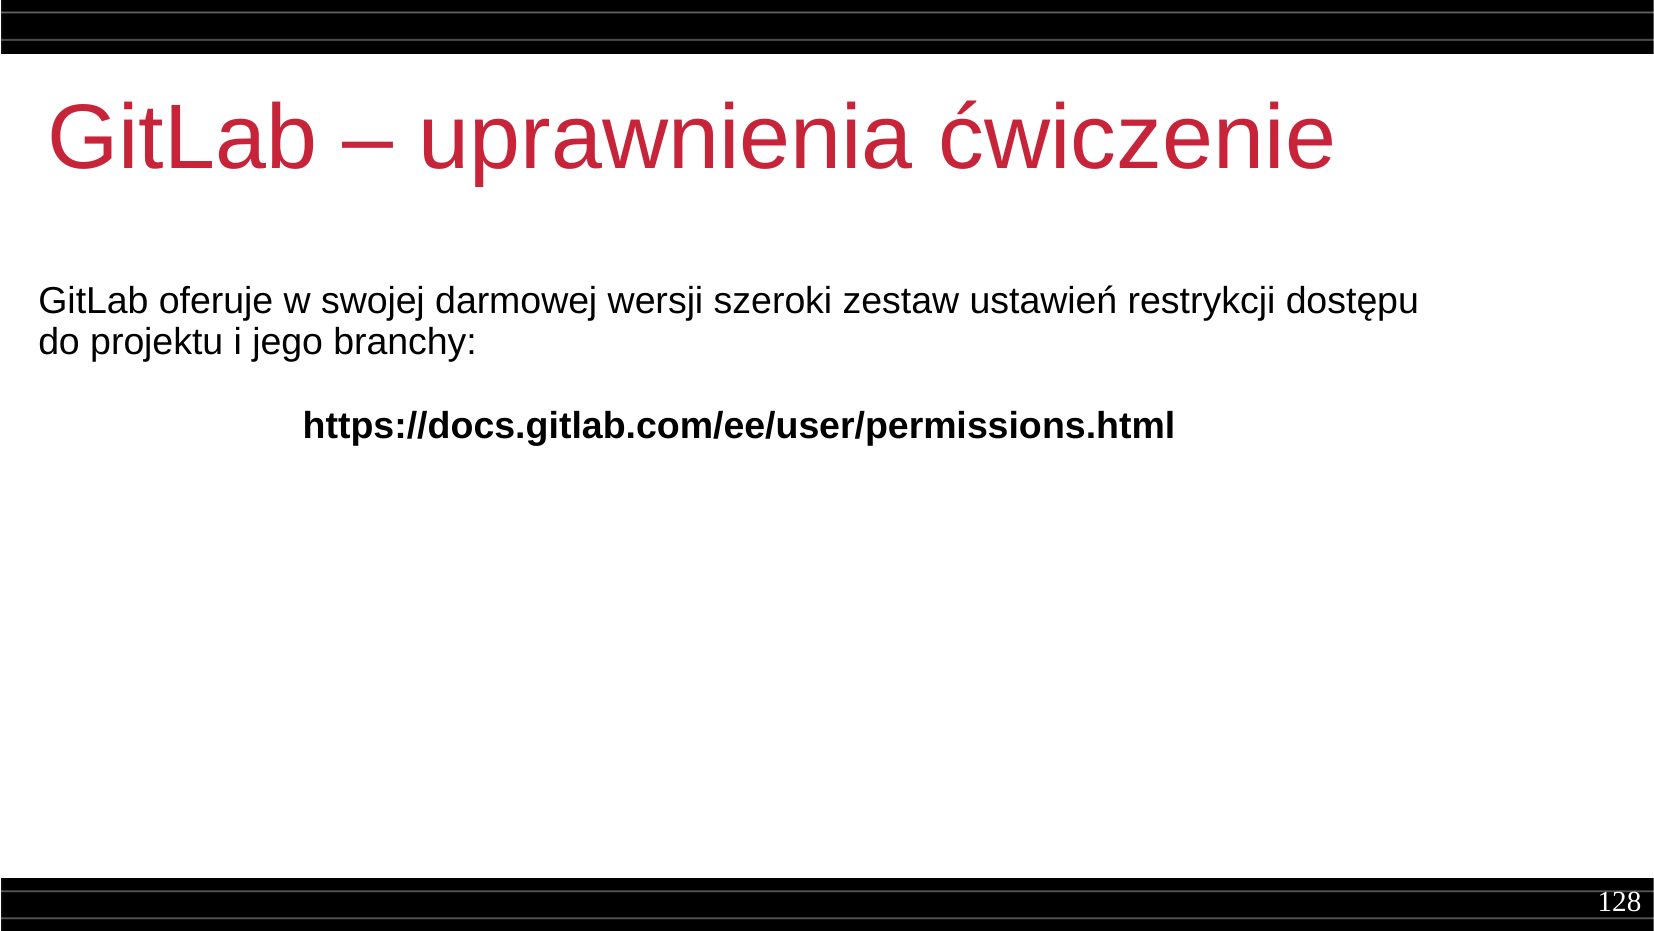

# GitLab – uprawnienia ćwiczenie
GitLab oferuje w swojej darmowej wersji szeroki zestaw ustawień restrykcji dostępu do projektu i jego branchy:
https://docs.gitlab.com/ee/user/permissions.html